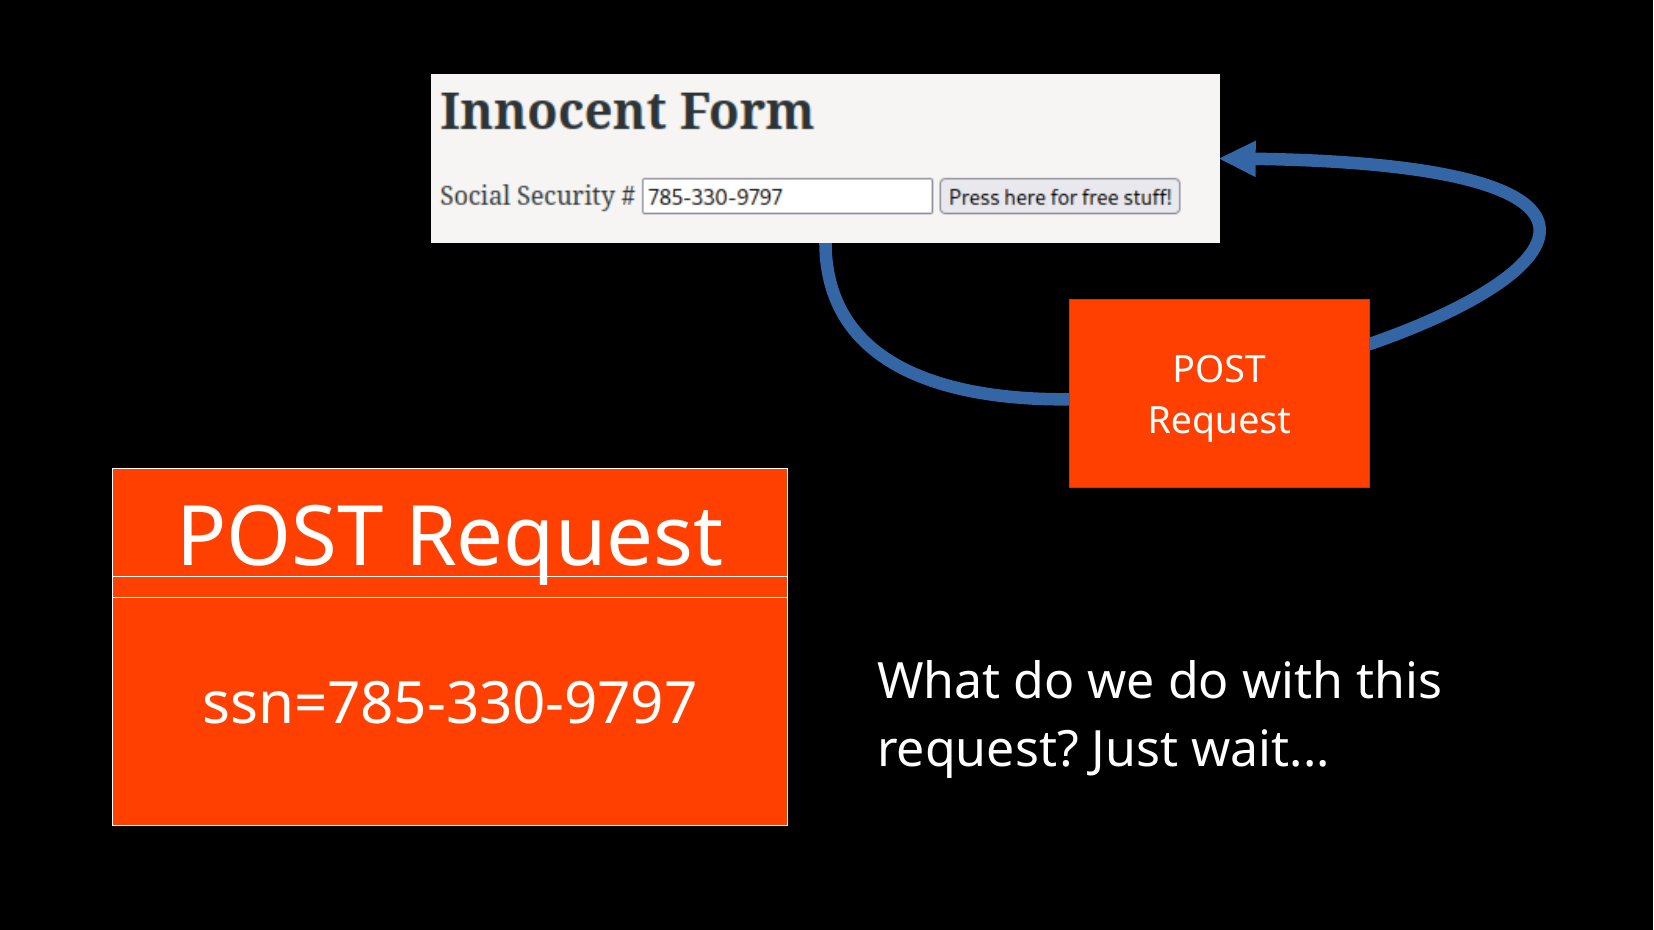

POST
Request
POST Request
ssn=785-330-9797
What do we do with this request? Just wait...